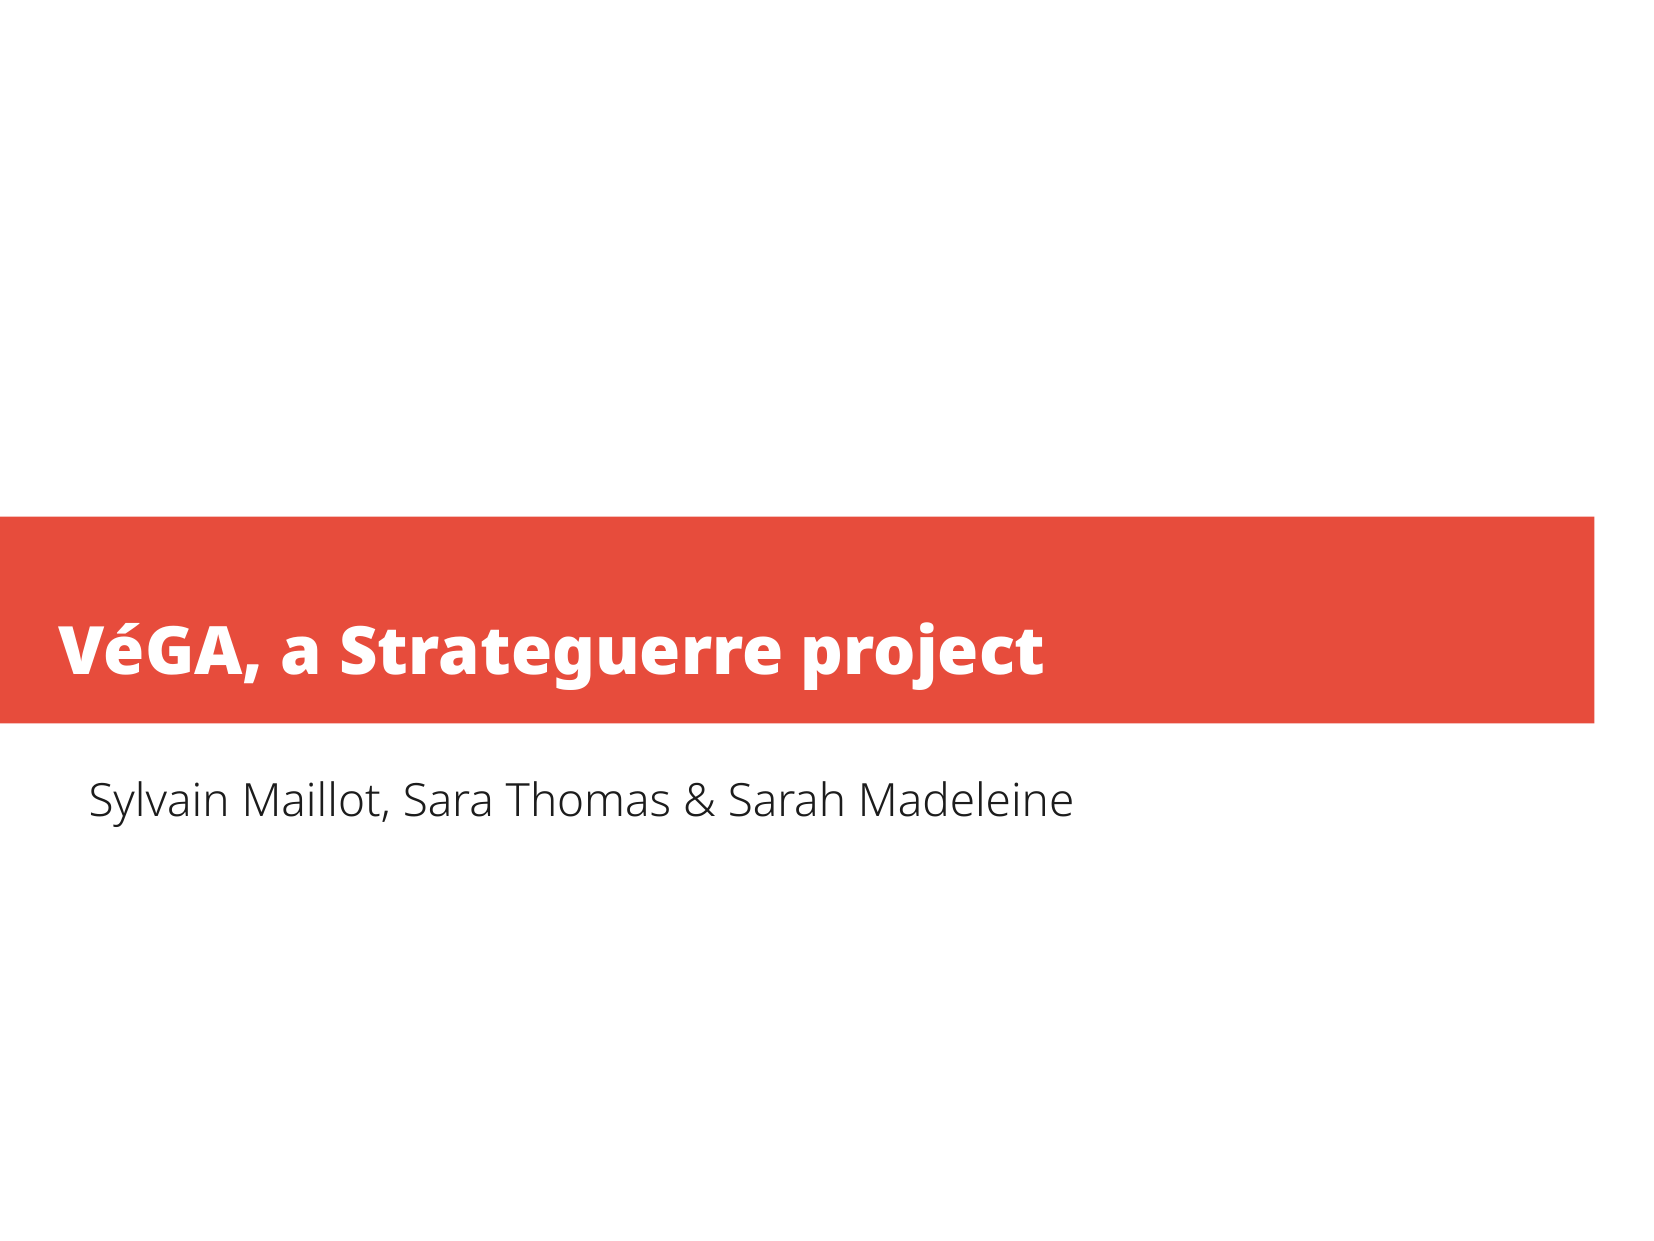

# VéGA, a Strateguerre project
Sylvain Maillot, Sara Thomas & Sarah Madeleine